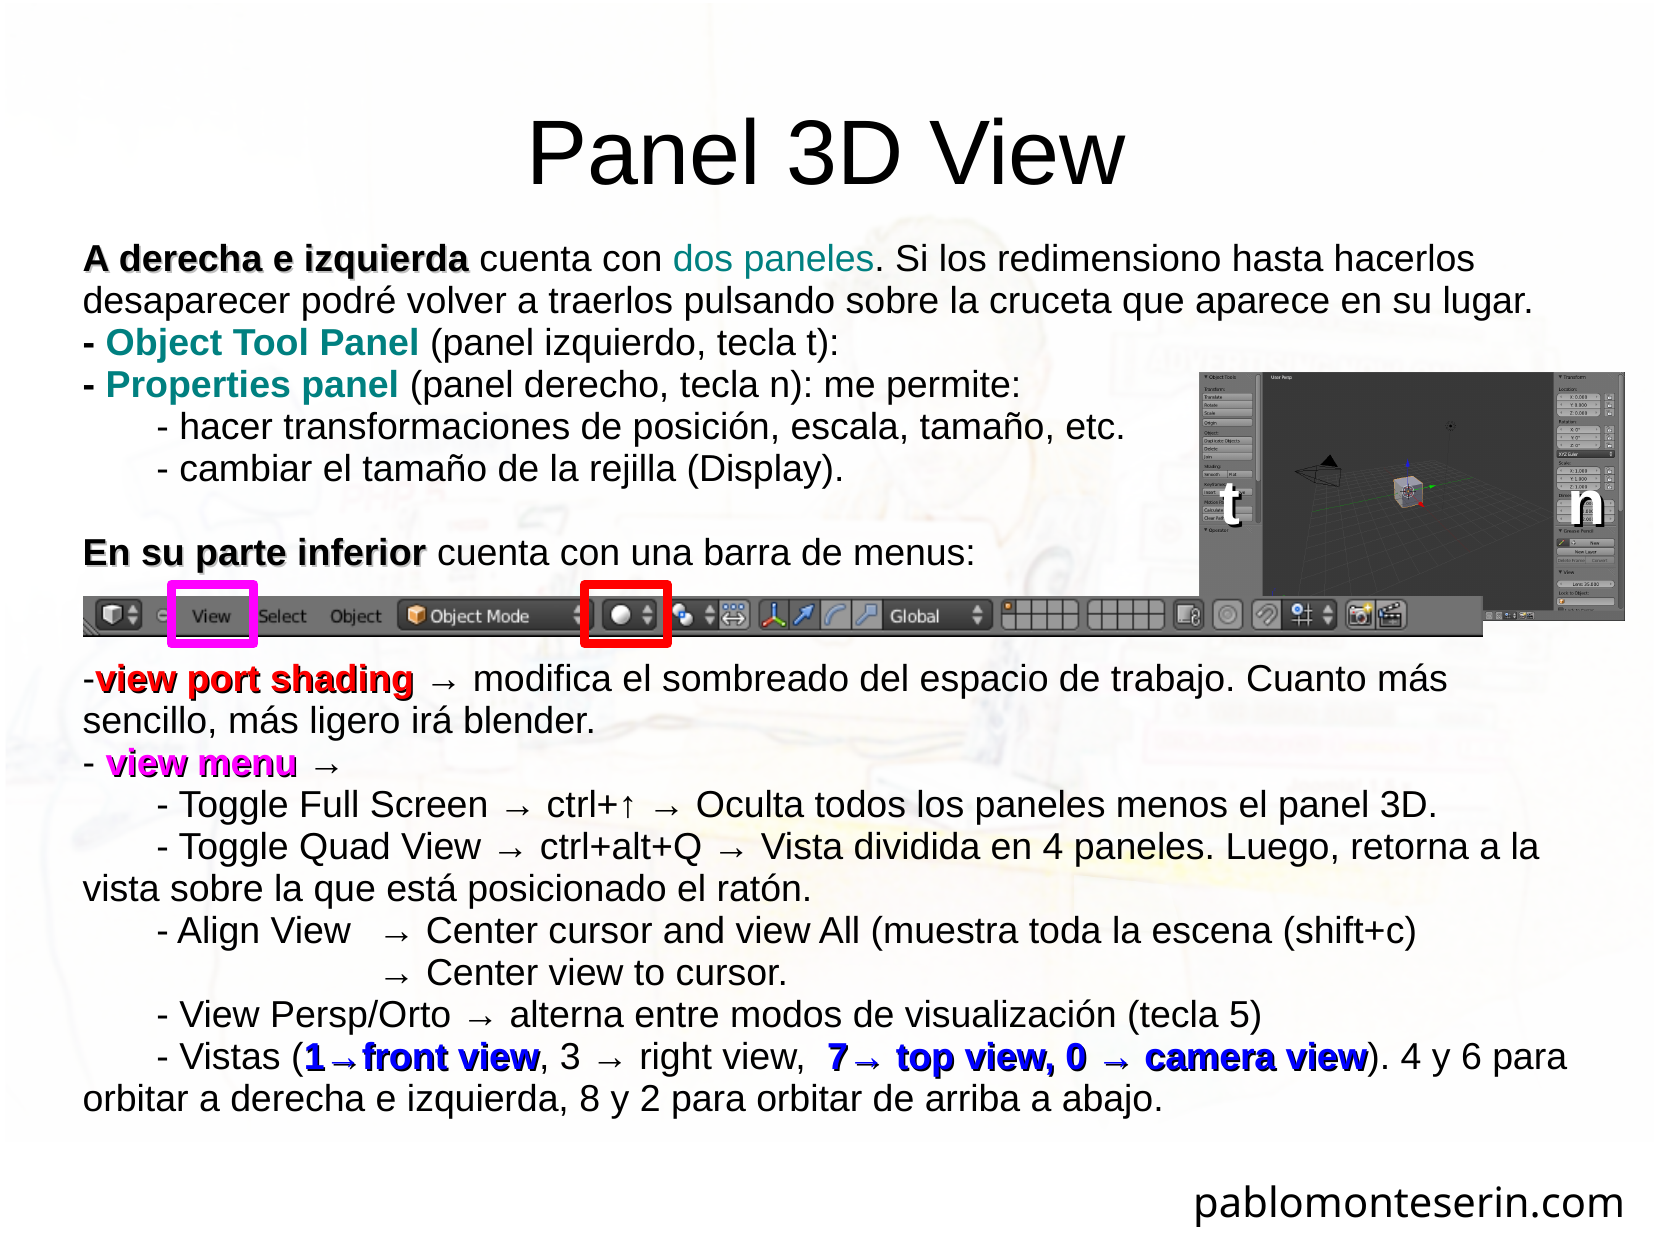

# Panel 3D View
A derecha e izquierda cuenta con dos paneles. Si los redimensiono hasta hacerlos desaparecer podré volver a traerlos pulsando sobre la cruceta que aparece en su lugar.
- Object Tool Panel (panel izquierdo, tecla t):
- Properties panel (panel derecho, tecla n): me permite:
	- hacer transformaciones de posición, escala, tamaño, etc.
	- cambiar el tamaño de la rejilla (Display).
En su parte inferior cuenta con una barra de menus:
-view port shading → modifica el sombreado del espacio de trabajo. Cuanto más sencillo, más ligero irá blender.
- view menu →
	- Toggle Full Screen → ctrl+↑ → Oculta todos los paneles menos el panel 3D.
	- Toggle Quad View → ctrl+alt+Q → Vista dividida en 4 paneles. Luego, retorna a la vista sobre la que está posicionado el ratón.
	- Align View 	→ Center cursor and view All (muestra toda la escena (shift+c)
				→ Center view to cursor.
	- View Persp/Orto → alterna entre modos de visualización (tecla 5)
	- Vistas (1→front view, 3 → right view, 7→ top view, 0 → camera view). 4 y 6 para orbitar a derecha e izquierda, 8 y 2 para orbitar de arriba a abajo.
t
n